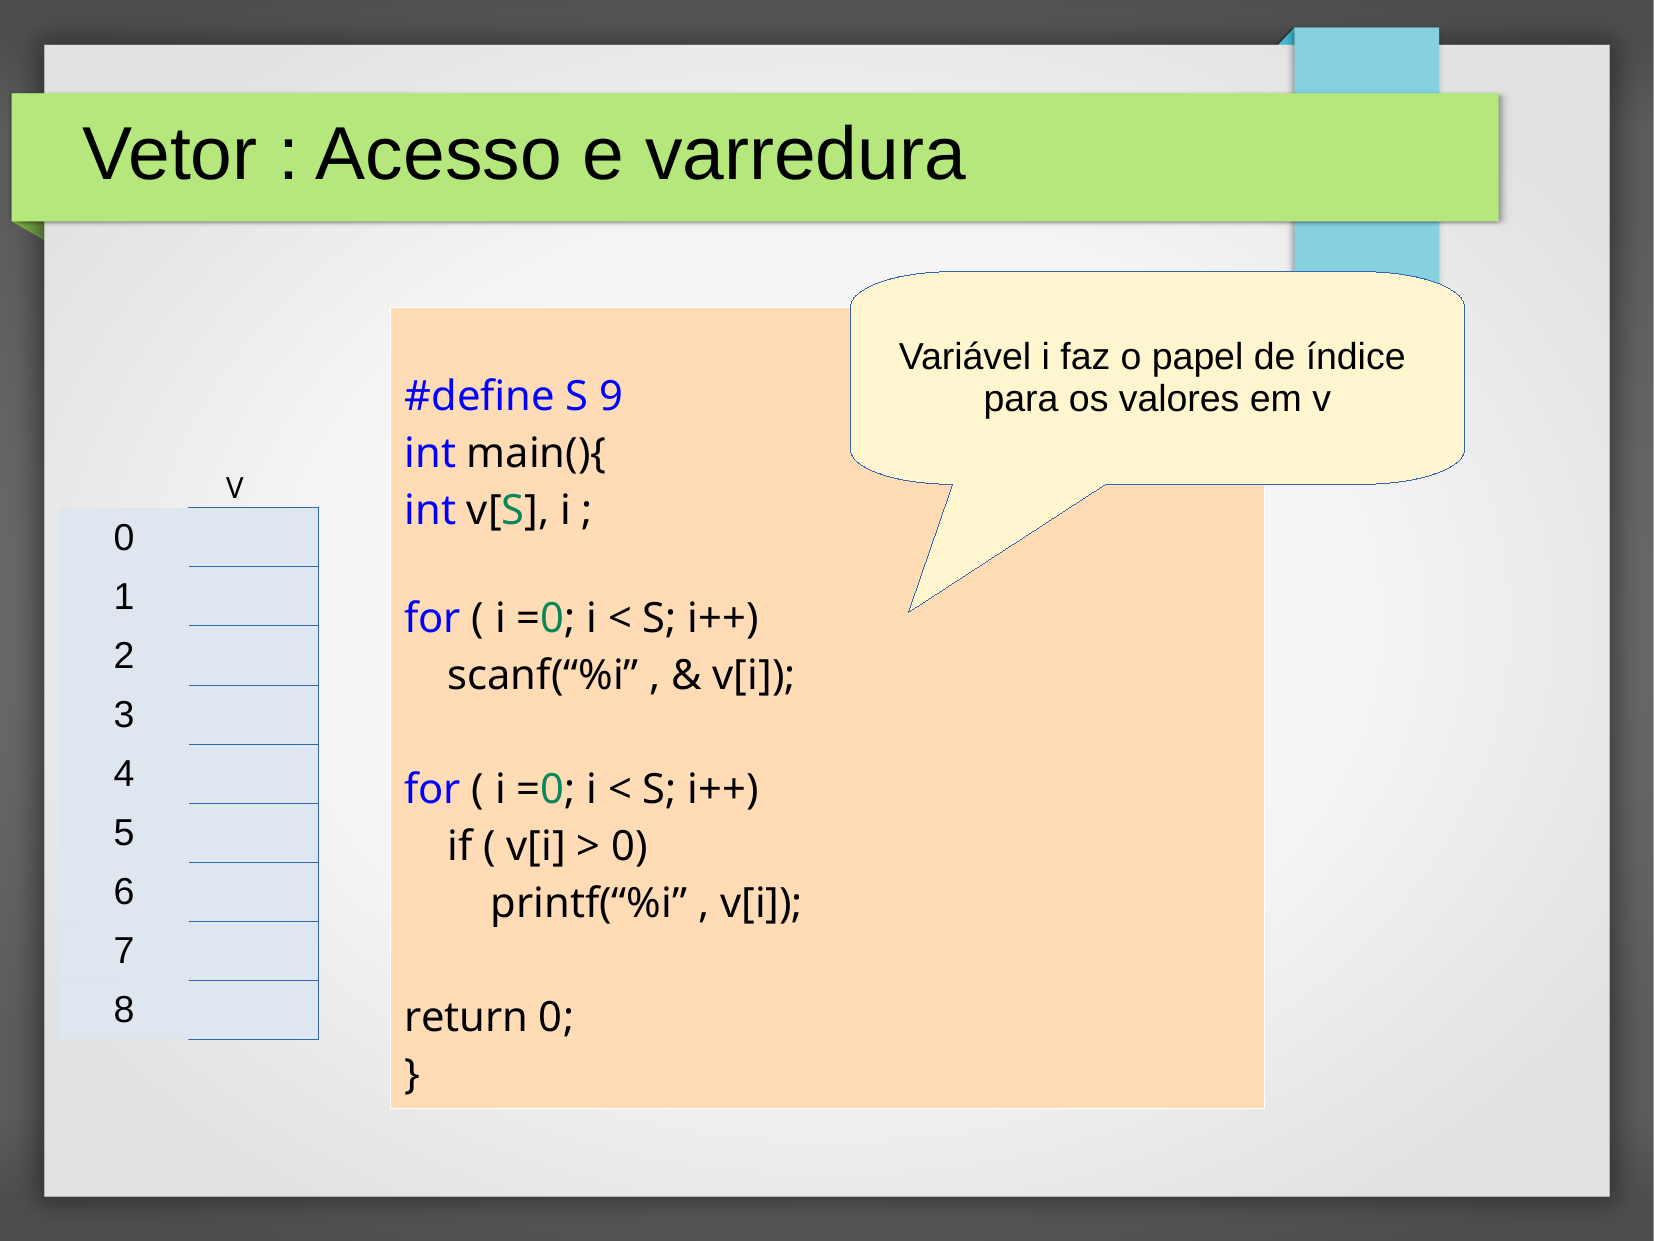

# Vetor : Acesso e varredura
Variável i faz o papel de índice
para os valores em v
| #define S 9 int main(){ int v[S], i ; for ( i =0; i < S; i++) scanf(“%i” , & v[i]); for ( i =0; i < S; i++) if ( v[i] > 0) printf(“%i” , v[i]); return 0; } |
| --- |
 V
0
1
2
3
4
5
6
7
8